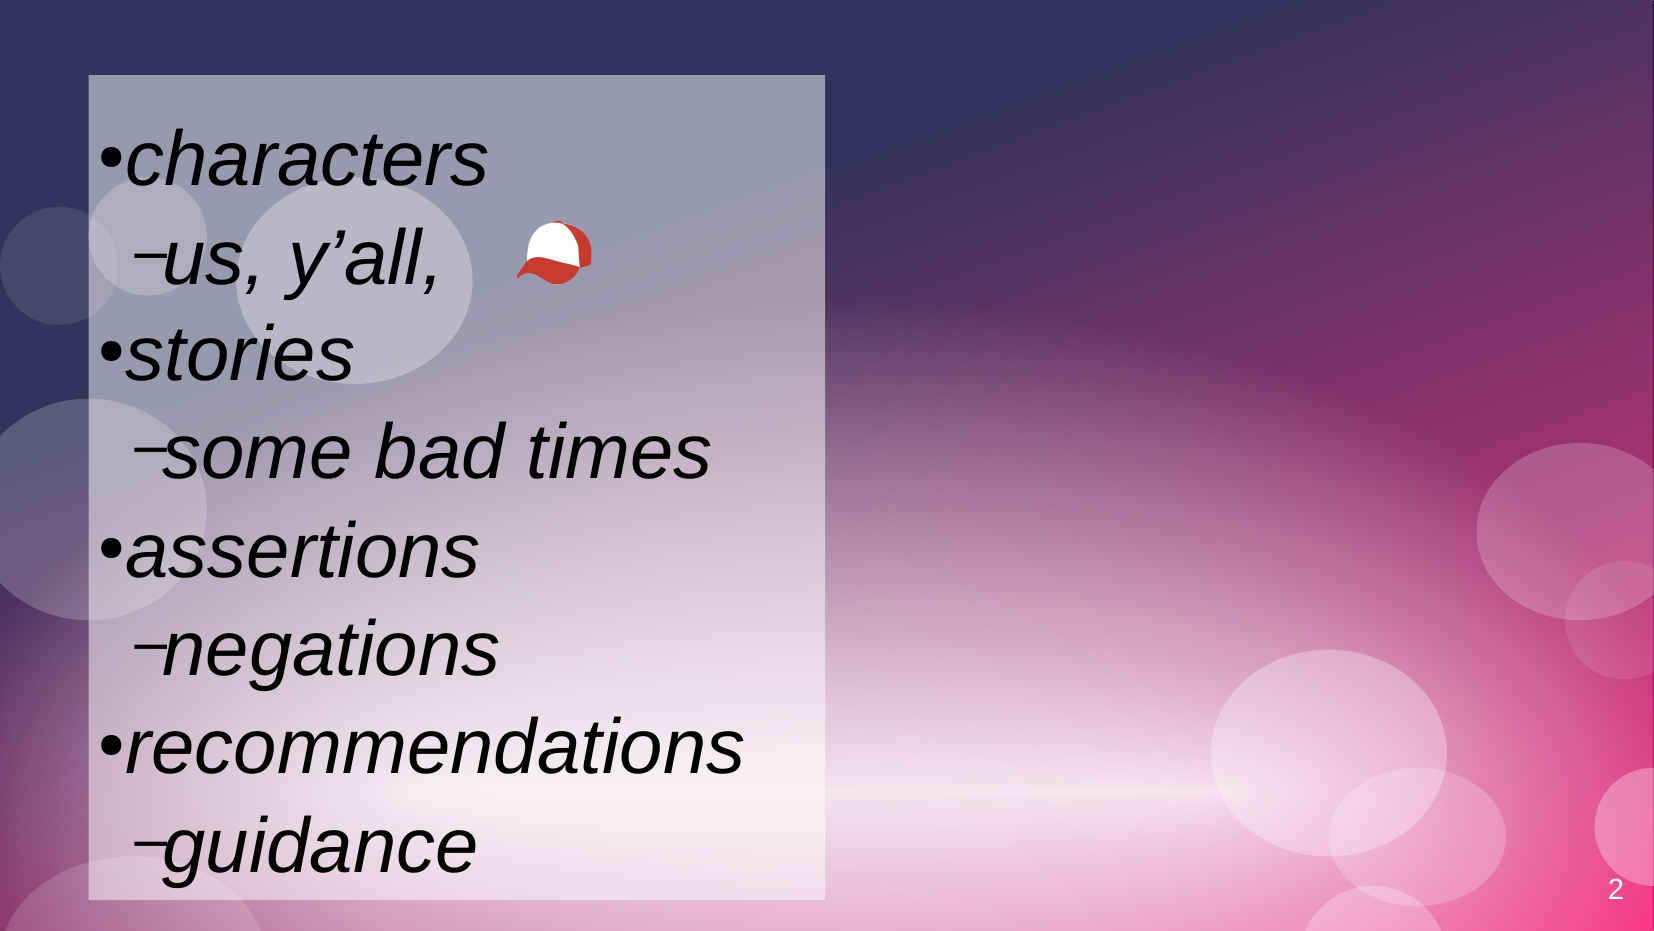

# characters
us, y’all,
stories
some bad times
assertions
negations
recommendations
guidance